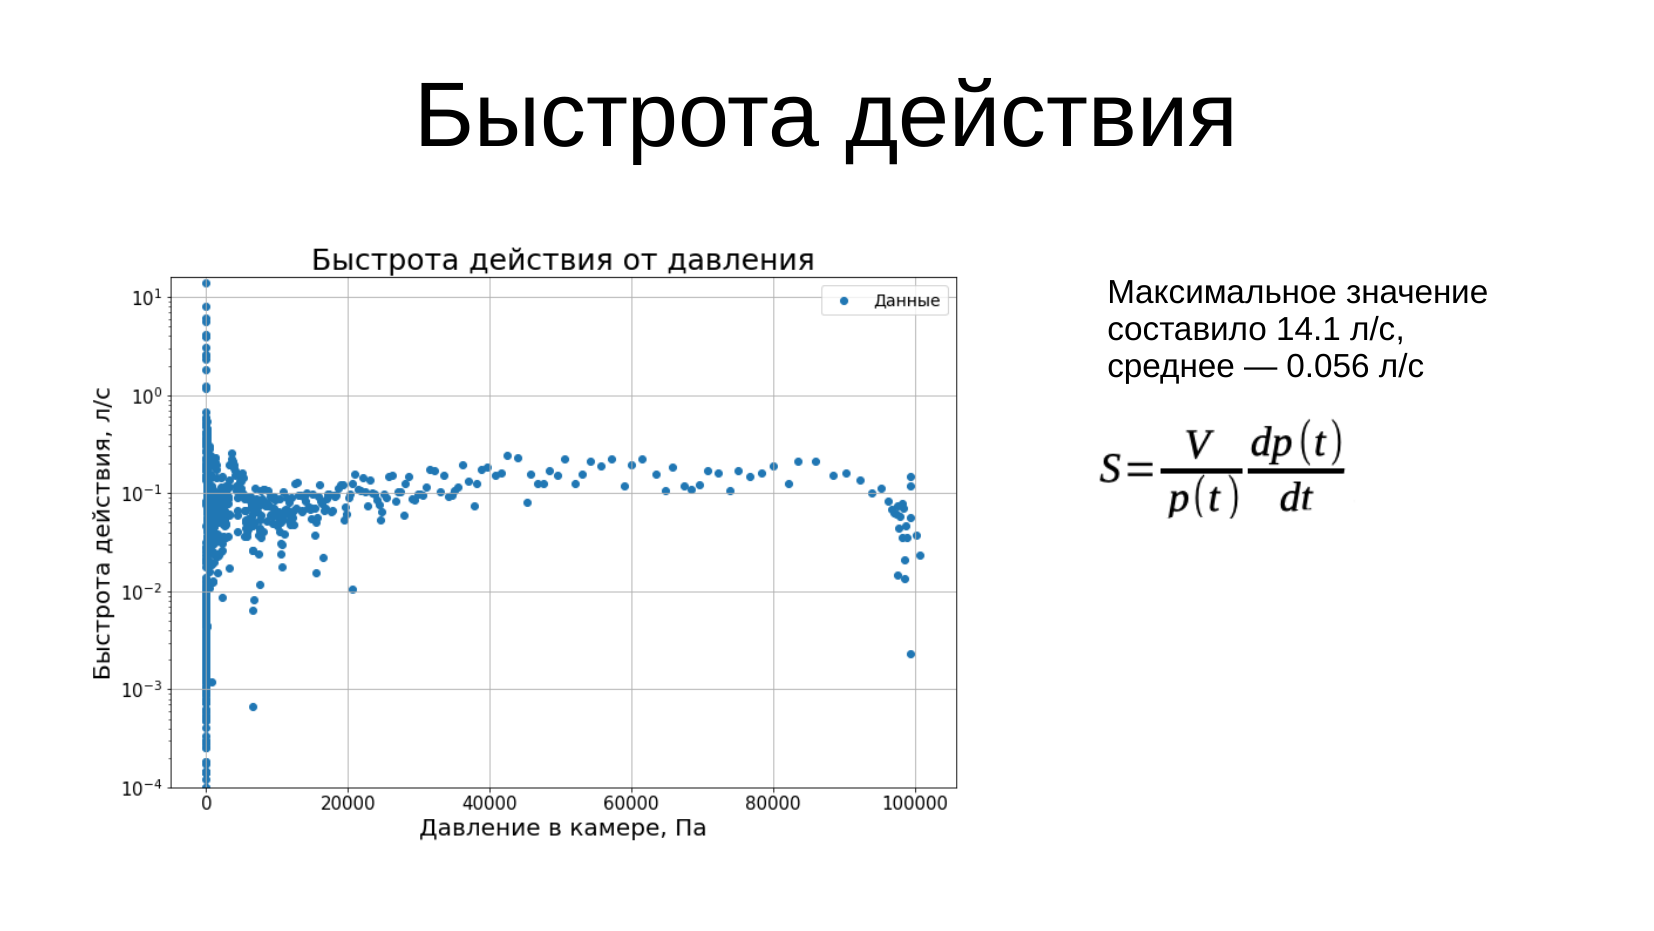

# Быстрота действия
Максимальное значение составило 14.1 л/с, среднее — 0.056 л/с